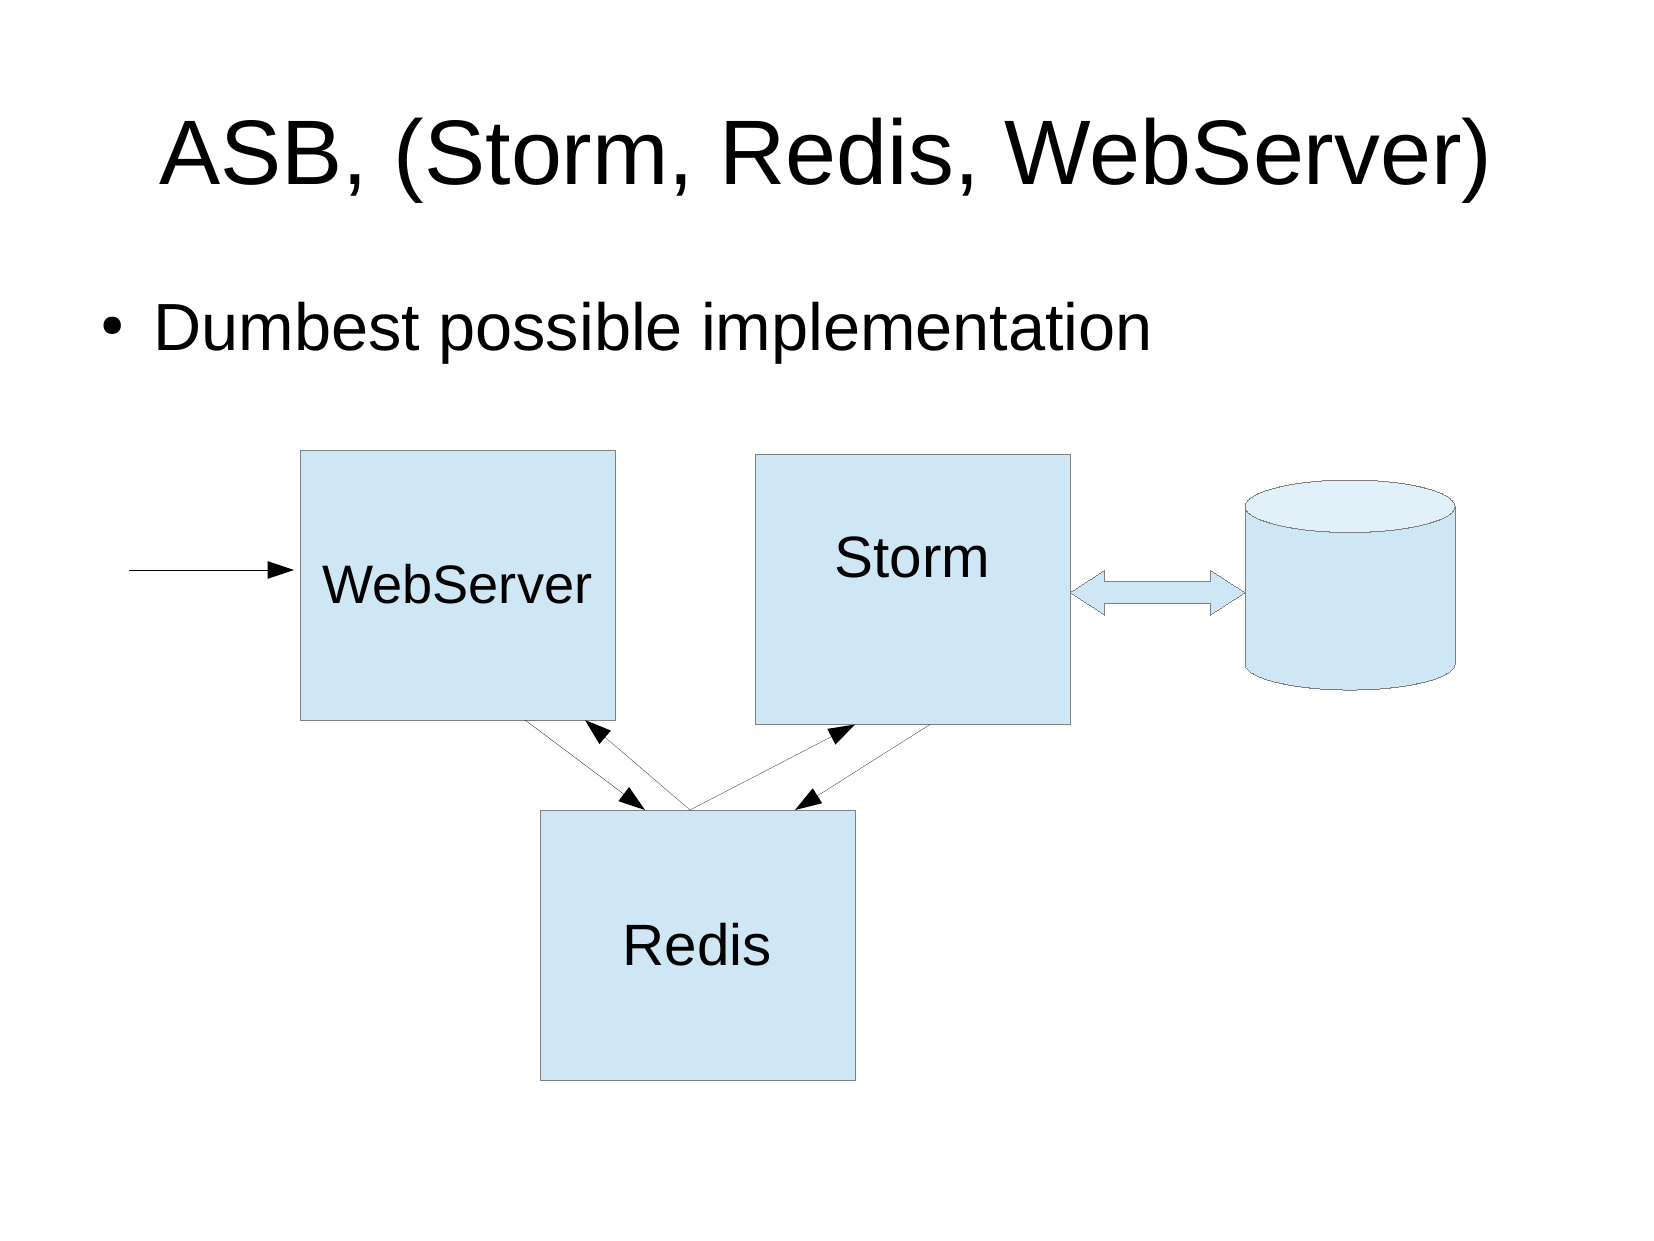

# ASB, (Storm, Redis, WebServer)
Dumbest possible implementation
WebServer
Storm
Redis